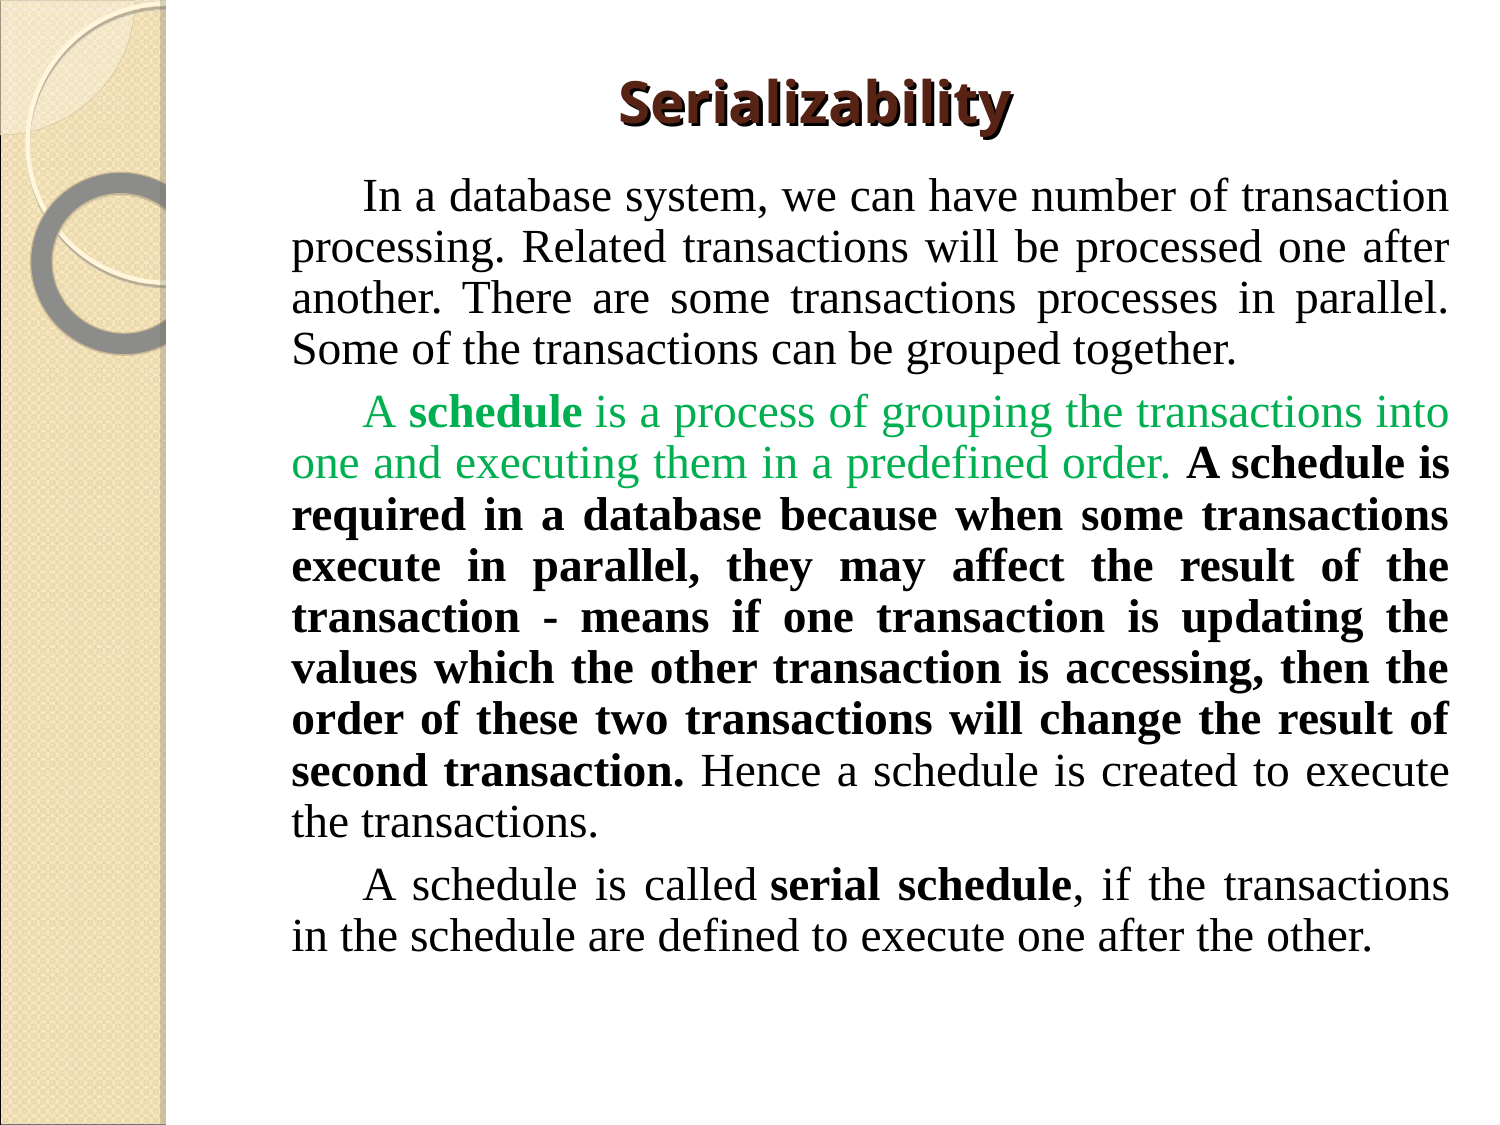

# Serializability
	In a database system, we can have number of transaction processing. Related transactions will be processed one after another. There are some transactions processes in parallel. Some of the transactions can be grouped together.
	A schedule is a process of grouping the transactions into one and executing them in a predefined order. A schedule is required in a database because when some transactions execute in parallel, they may affect the result of the transaction - means if one transaction is updating the values which the other transaction is accessing, then the order of these two transactions will change the result of second transaction. Hence a schedule is created to execute the transactions.
	A schedule is called serial schedule, if the transactions in the schedule are defined to execute one after the other.